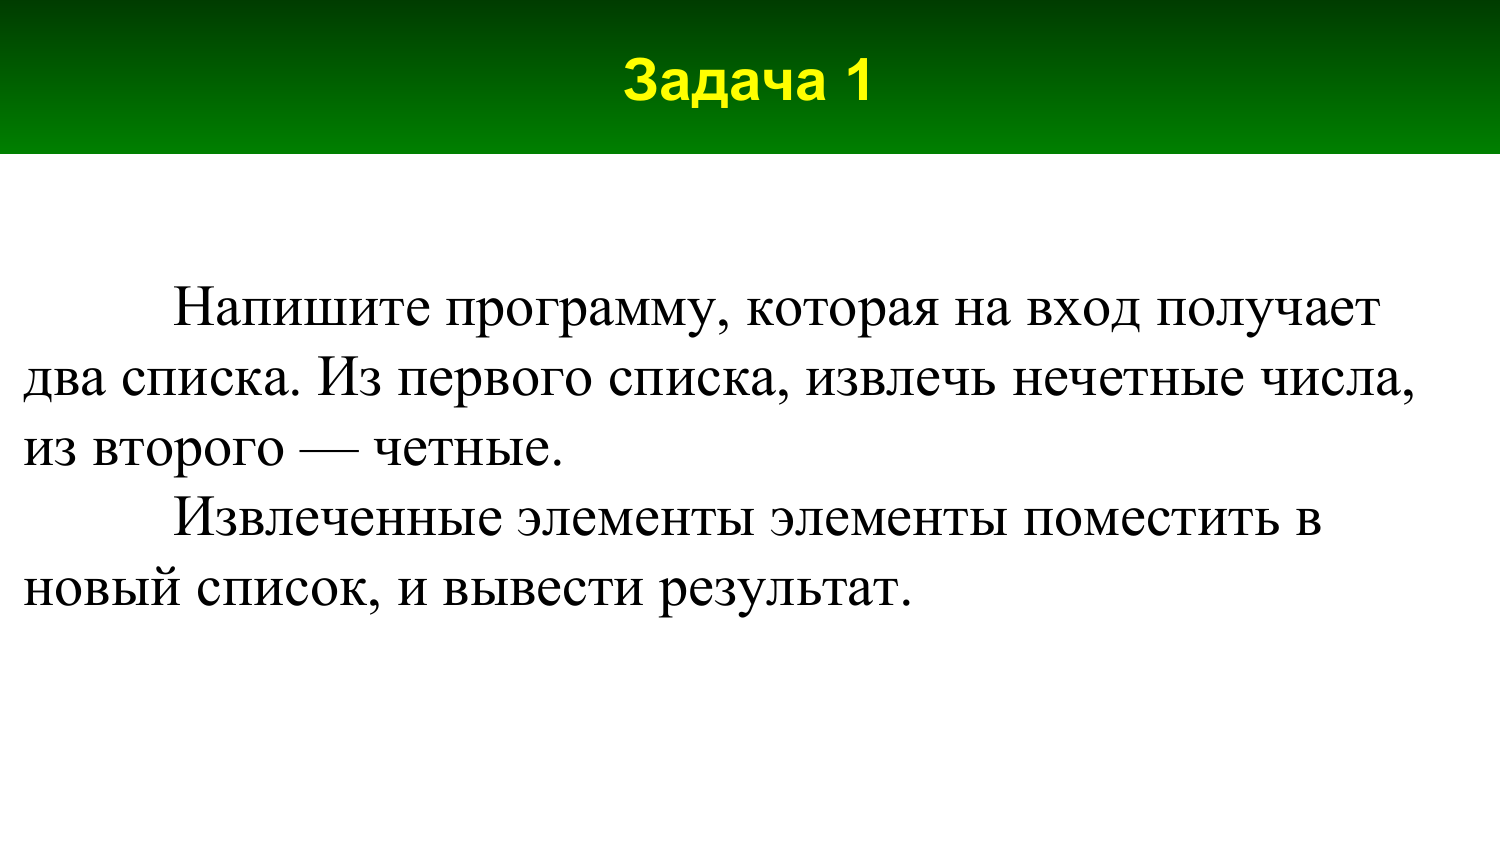

# Задача 1
	Напишите программу, которая на вход получает два списка. Из первого списка, извлечь нечетные числа, из второго — четные.
	Извлеченные элементы элементы поместить в новый список, и вывести результат.